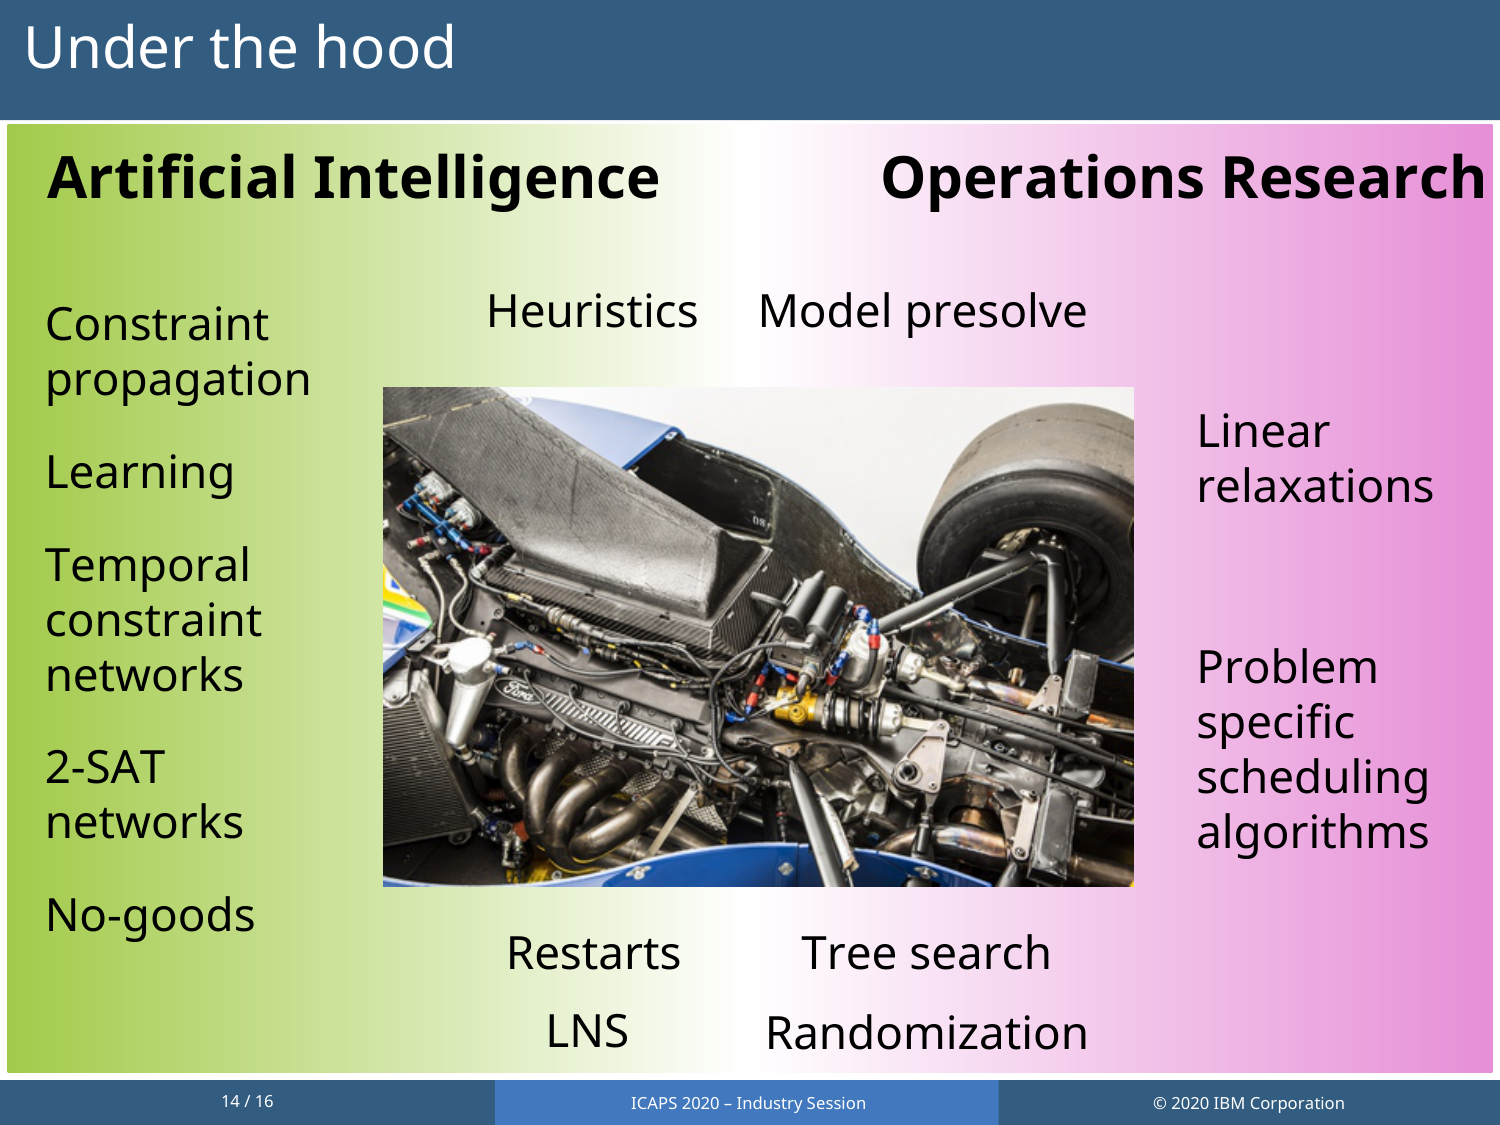

# Under the hood
Artificial Intelligence
Operations Research
Heuristics
Model presolve
Constraint
propagation
Linear
relaxations
Learning
Temporal
constraint
networks
Problem
specific
scheduling
algorithms
2-SAT
networks
No-goods
Restarts
Tree search
LNS
Randomization